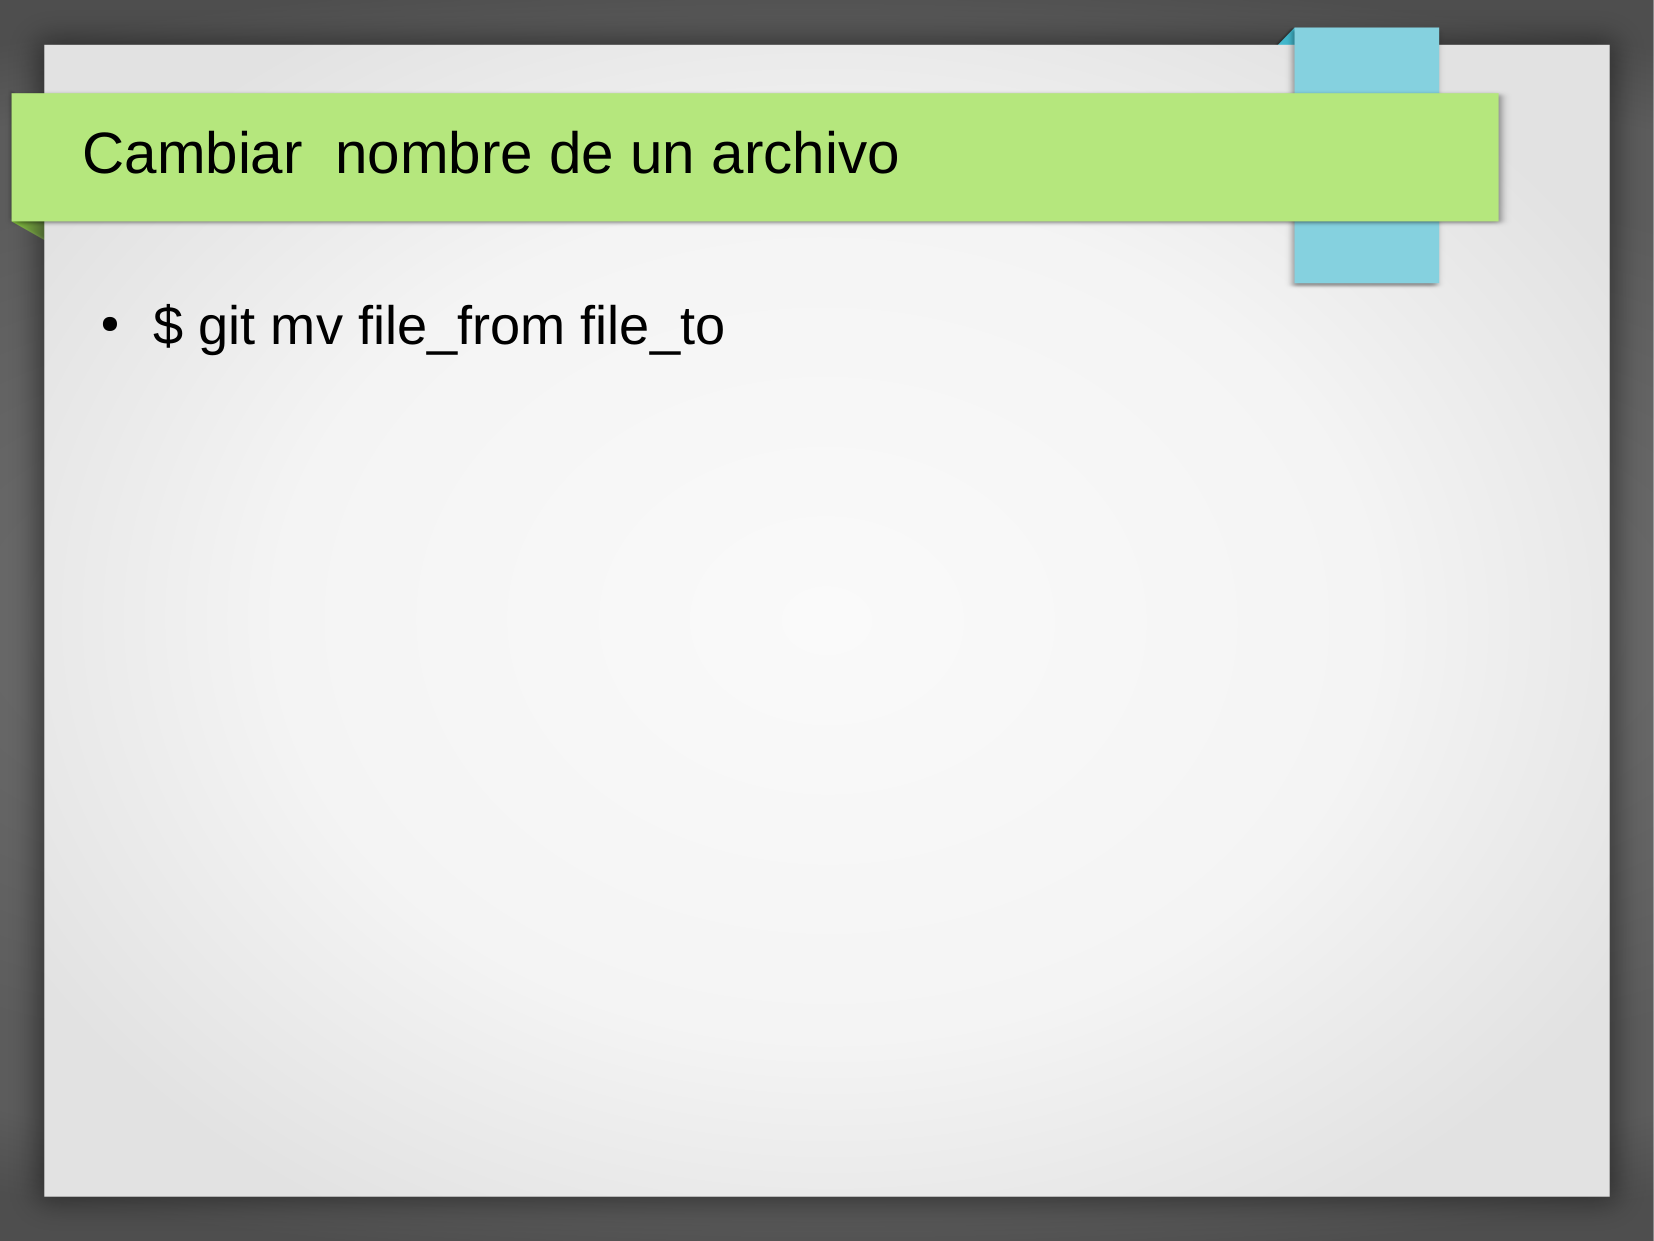

# Cambiar nombre de un archivo
$ git mv file_from file_to